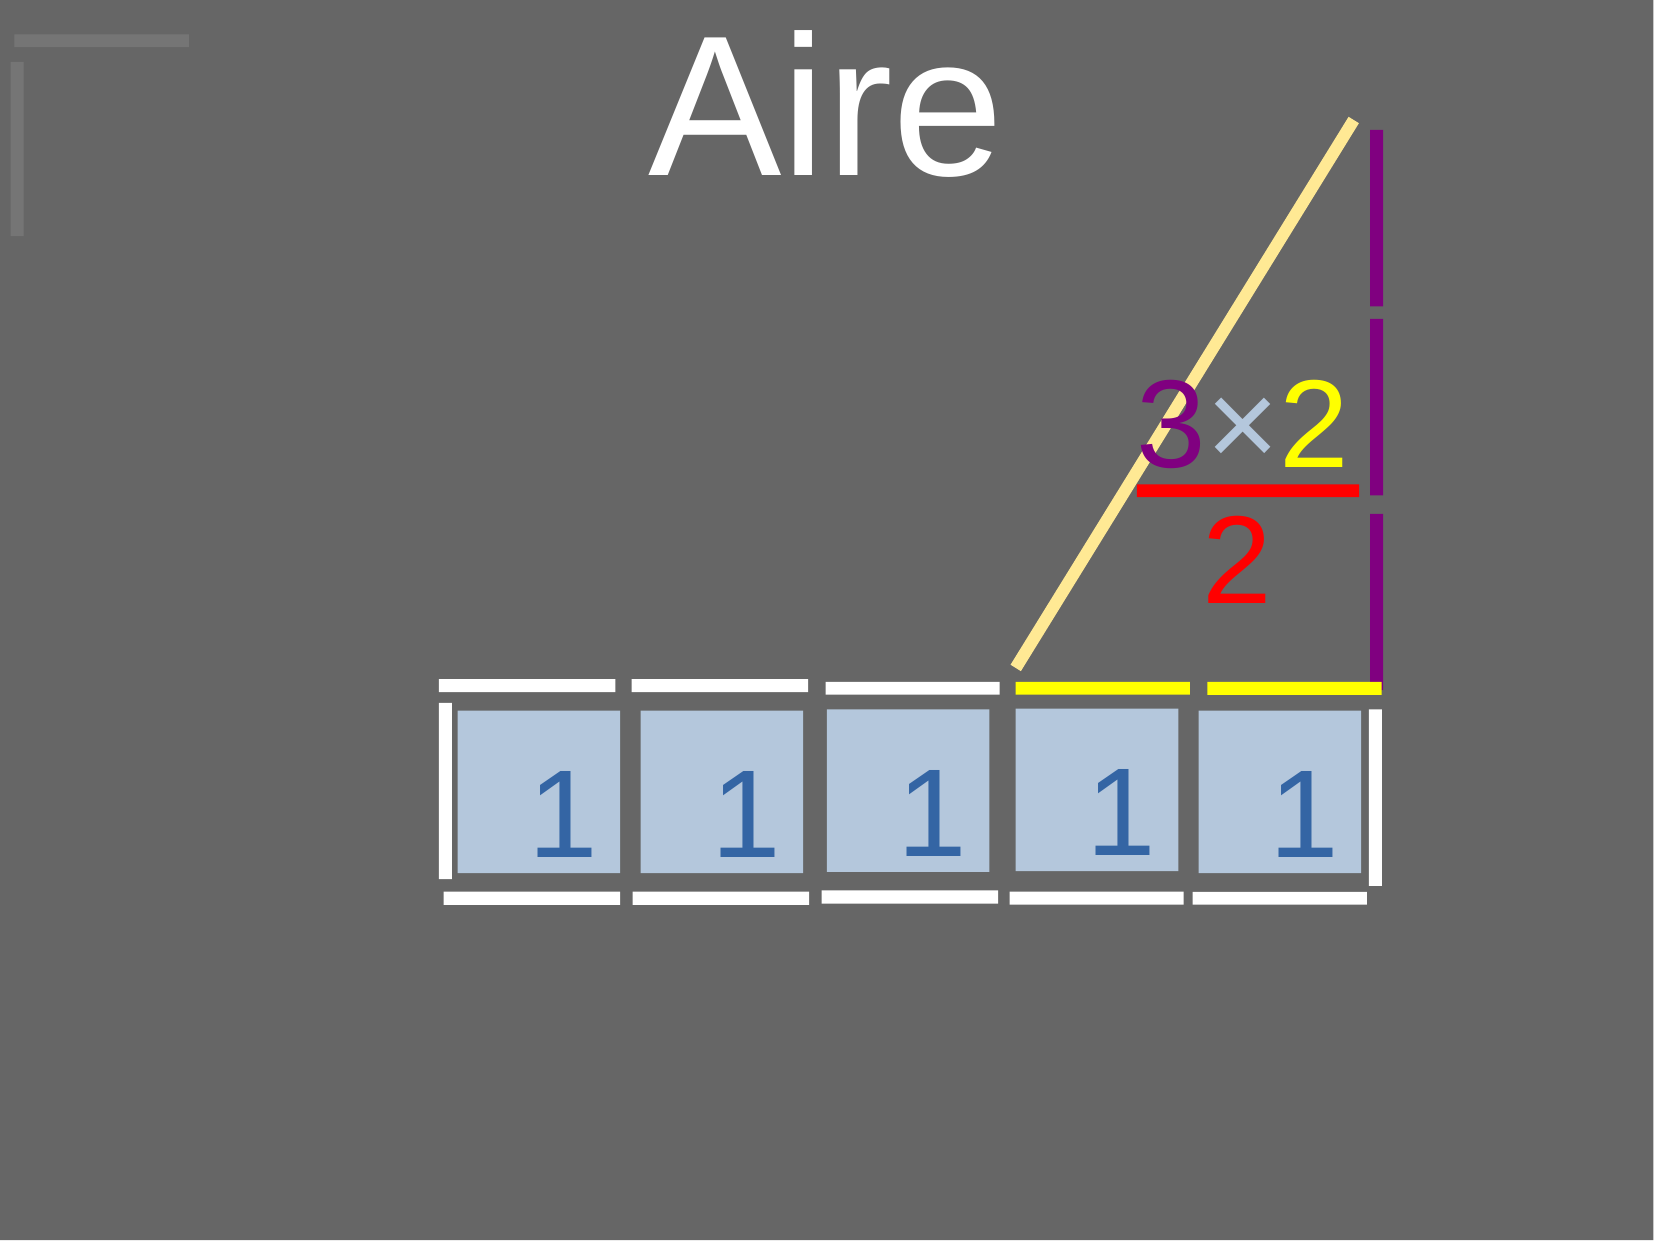

# Aire
3×2
2
1
1
1
1
1